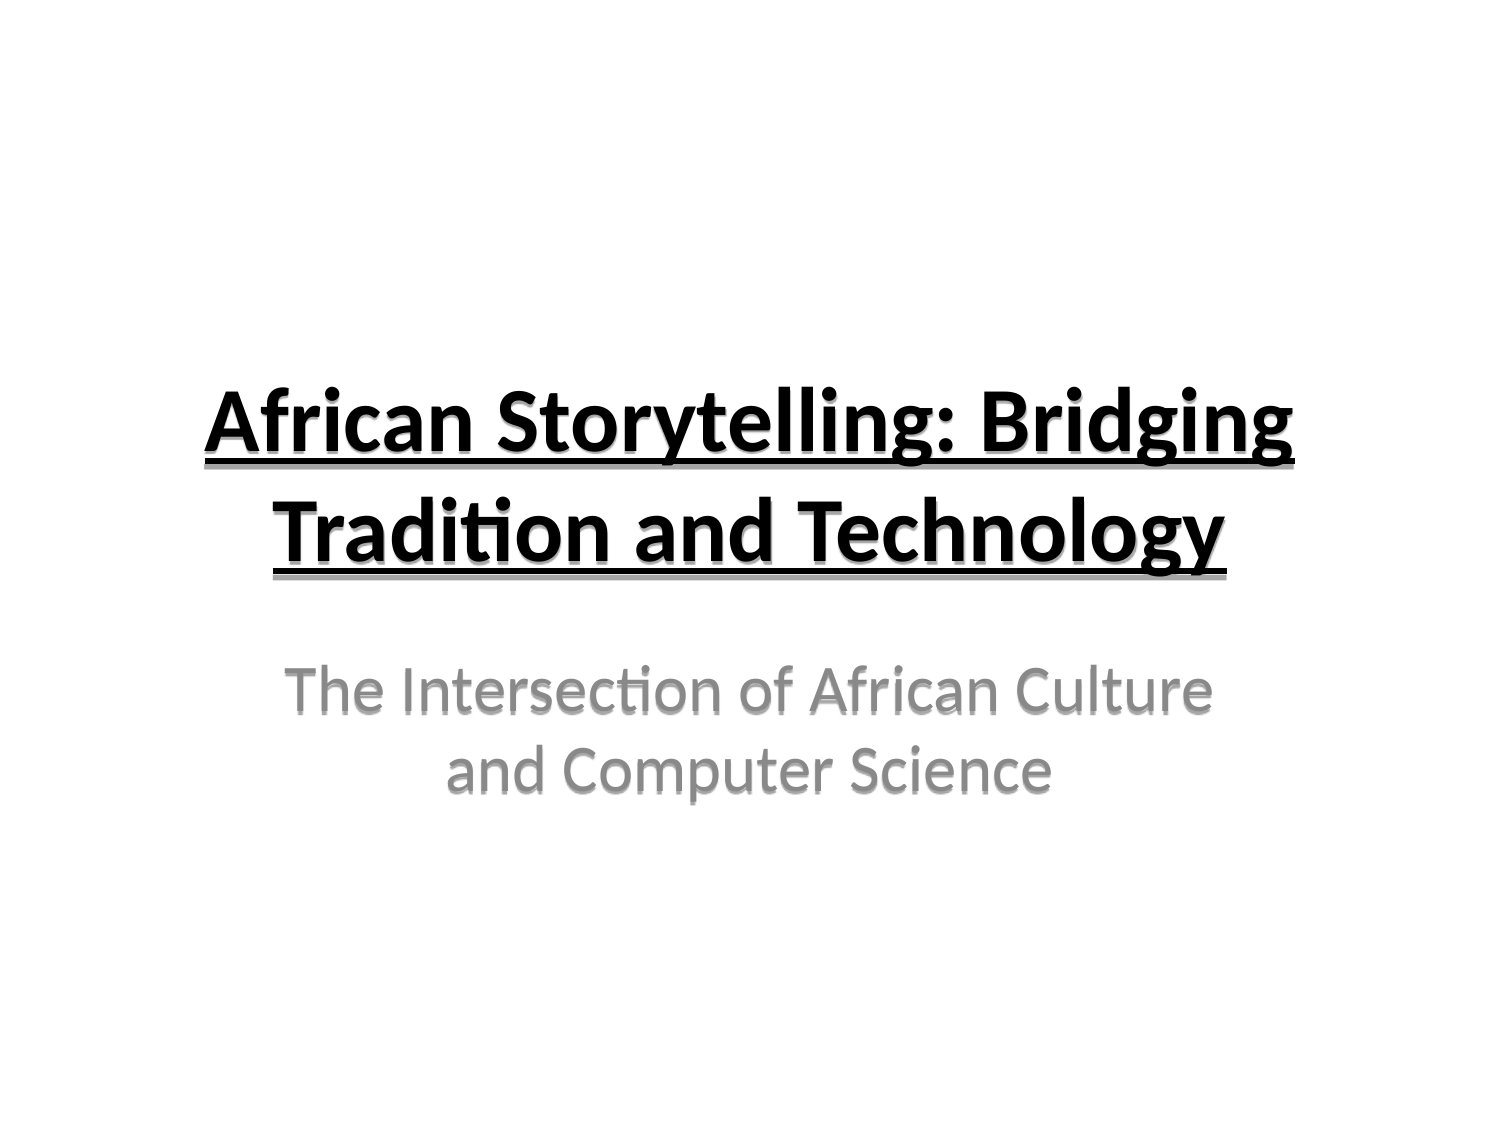

# African Storytelling: Bridging Tradition and Technology
The Intersection of African Culture and Computer Science